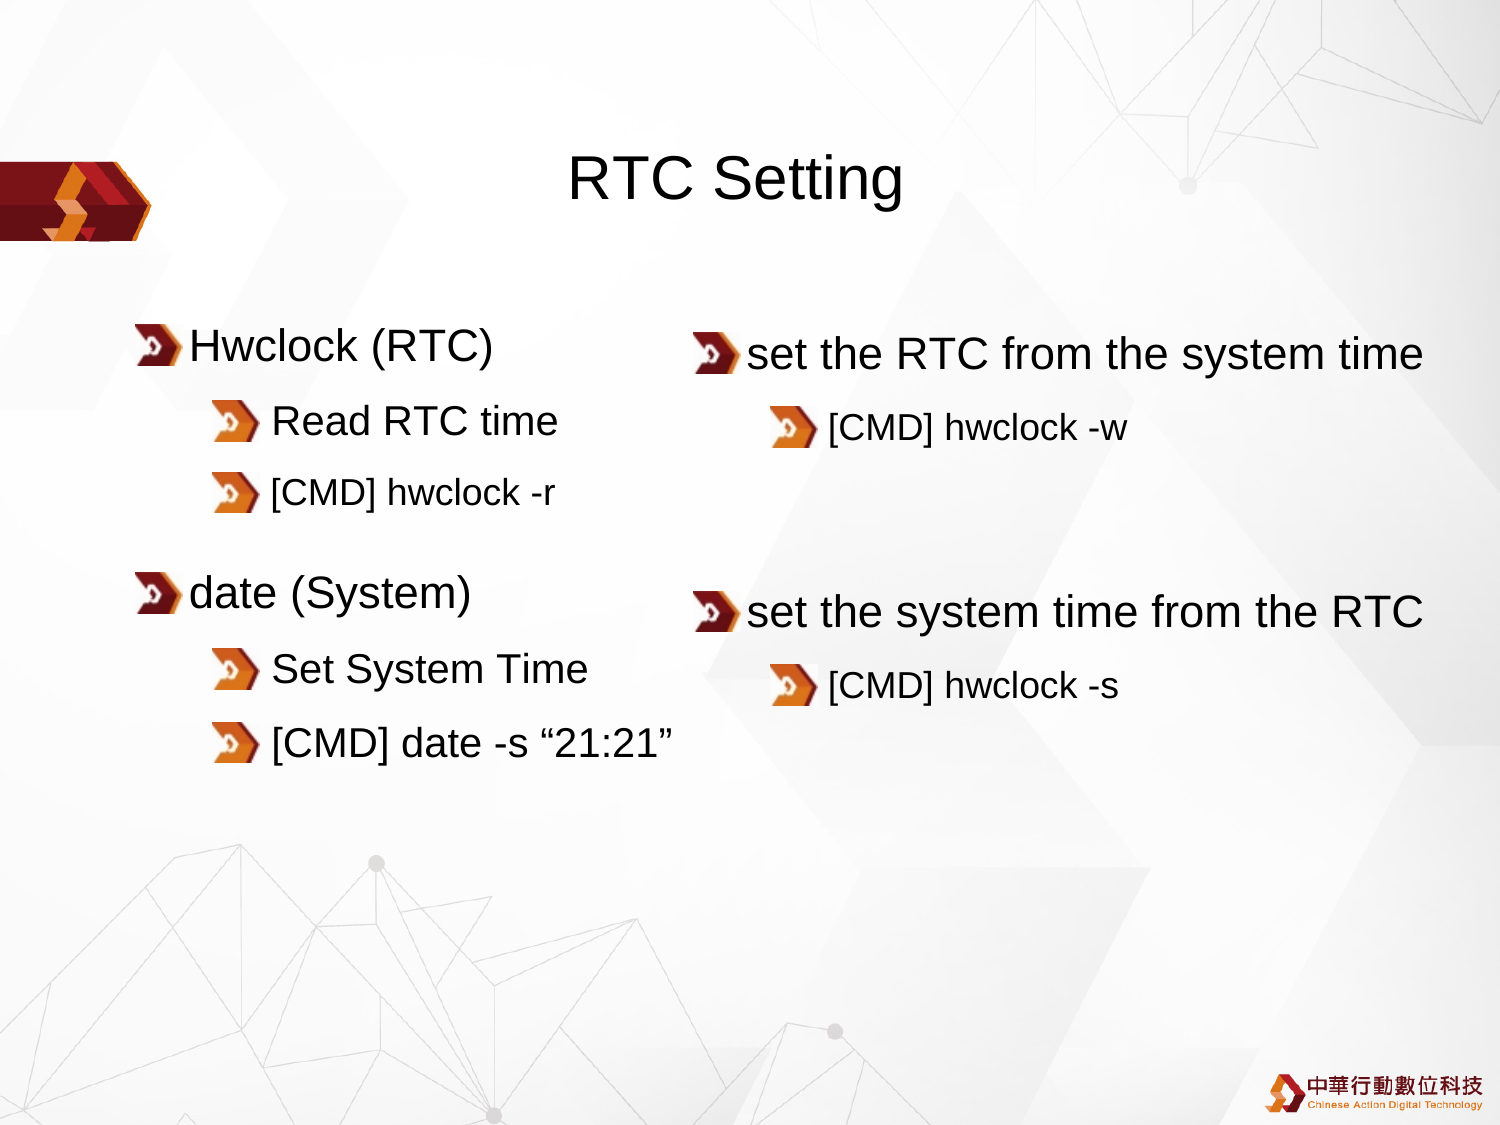

# RTC Setting
Hwclock (RTC)
 Read RTC time
 [CMD] hwclock -r
date (System)
 Set System Time
 [CMD] date -s “21:21”
set the RTC from the system time
 [CMD] hwclock -w
set the system time from the RTC
 [CMD] hwclock -s